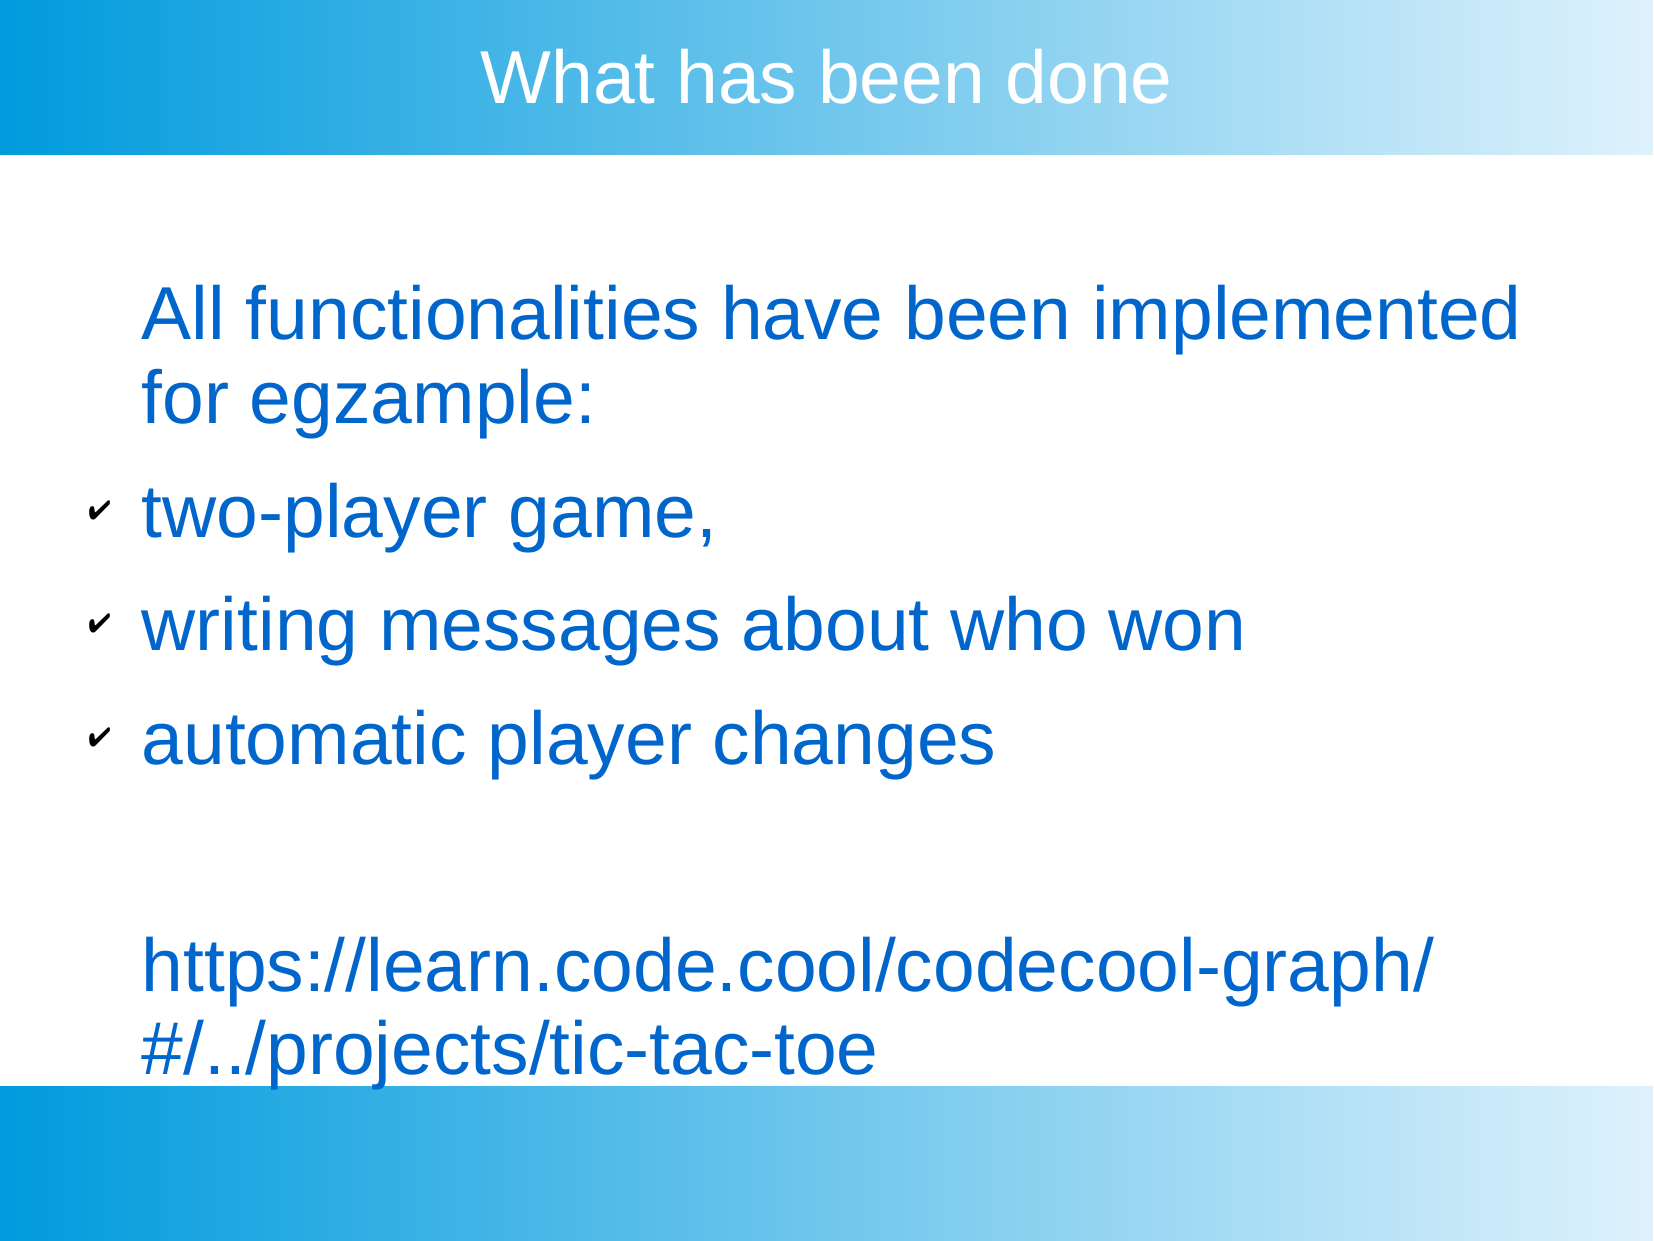

# What has been done
All functionalities have been implemented for egzample:
two-player game,
writing messages about who won
automatic player changes
https://learn.code.cool/codecool-graph/#/../projects/tic-tac-toe